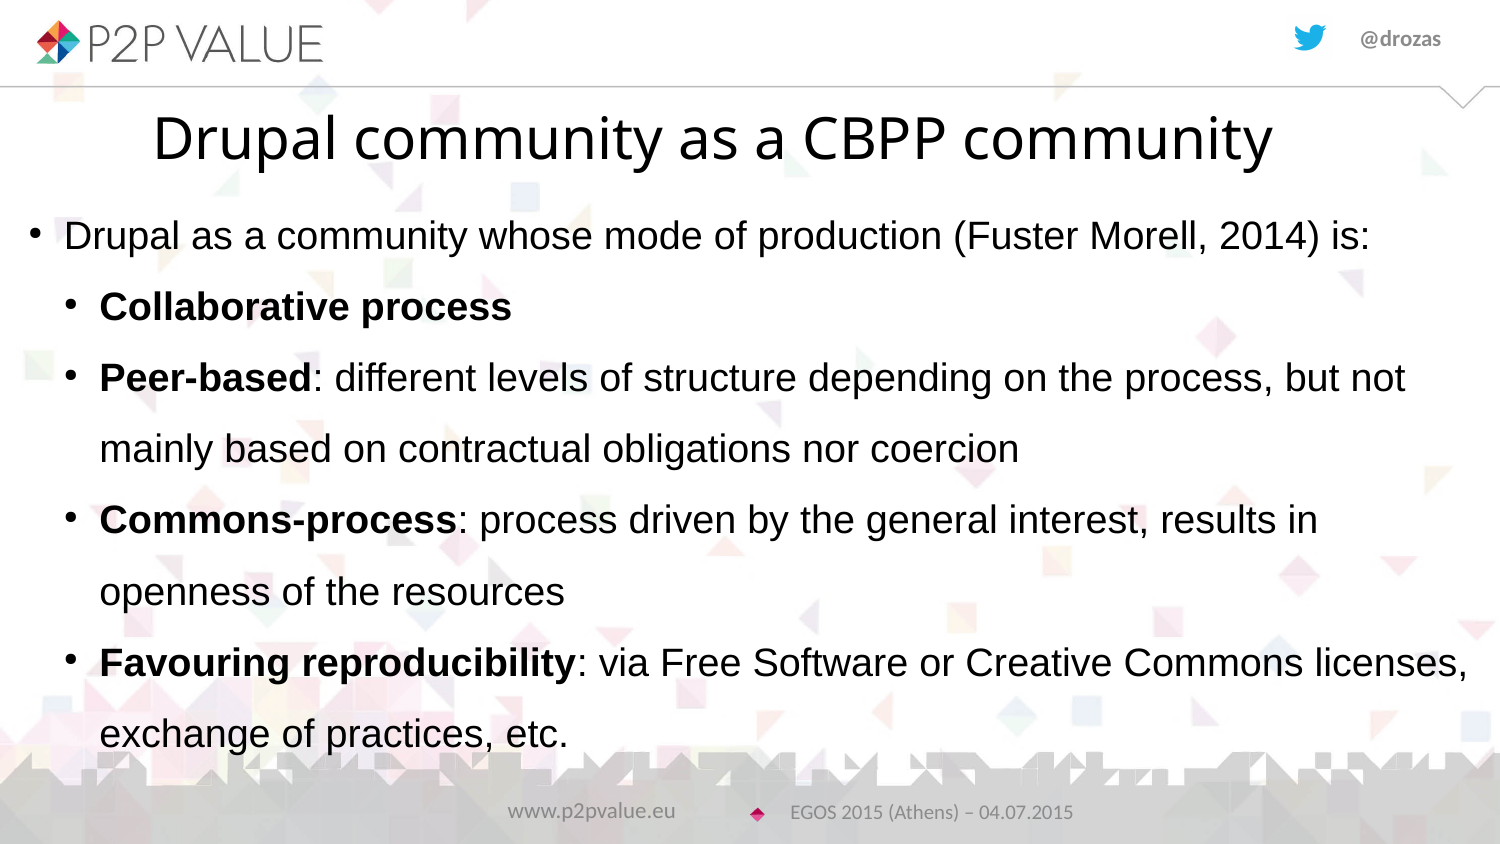

@drozas
# Drupal community as a CBPP community
Drupal as a community whose mode of production (Fuster Morell, 2014) is:
Collaborative process
Peer-based: different levels of structure depending on the process, but not mainly based on contractual obligations nor coercion
Commons-process: process driven by the general interest, results in openness of the resources
Favouring reproducibility: via Free Software or Creative Commons licenses, exchange of practices, etc.
8
EGOS 2015 (Athens) – 04.07.2015
www.p2pvalue.eu